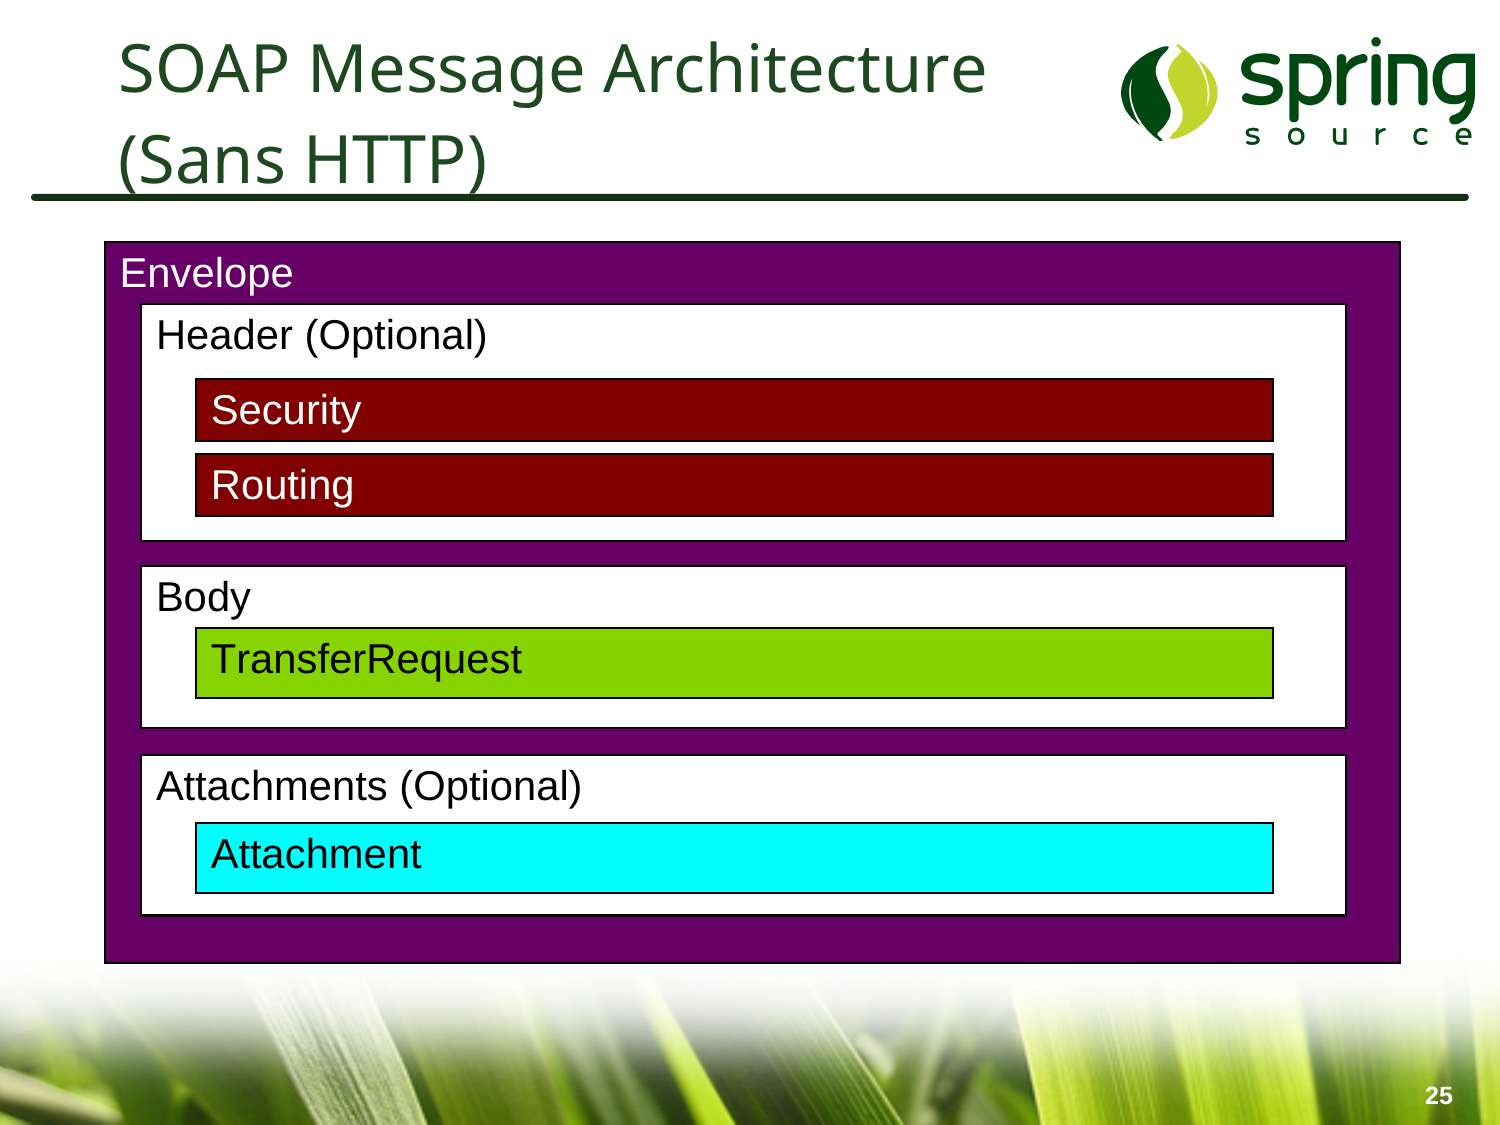

# SOAP Message Architecture (Sans HTTP)
Envelope
Header (Optional)
Security
Routing
Body
TransferRequest
Attachments (Optional)
Attachment